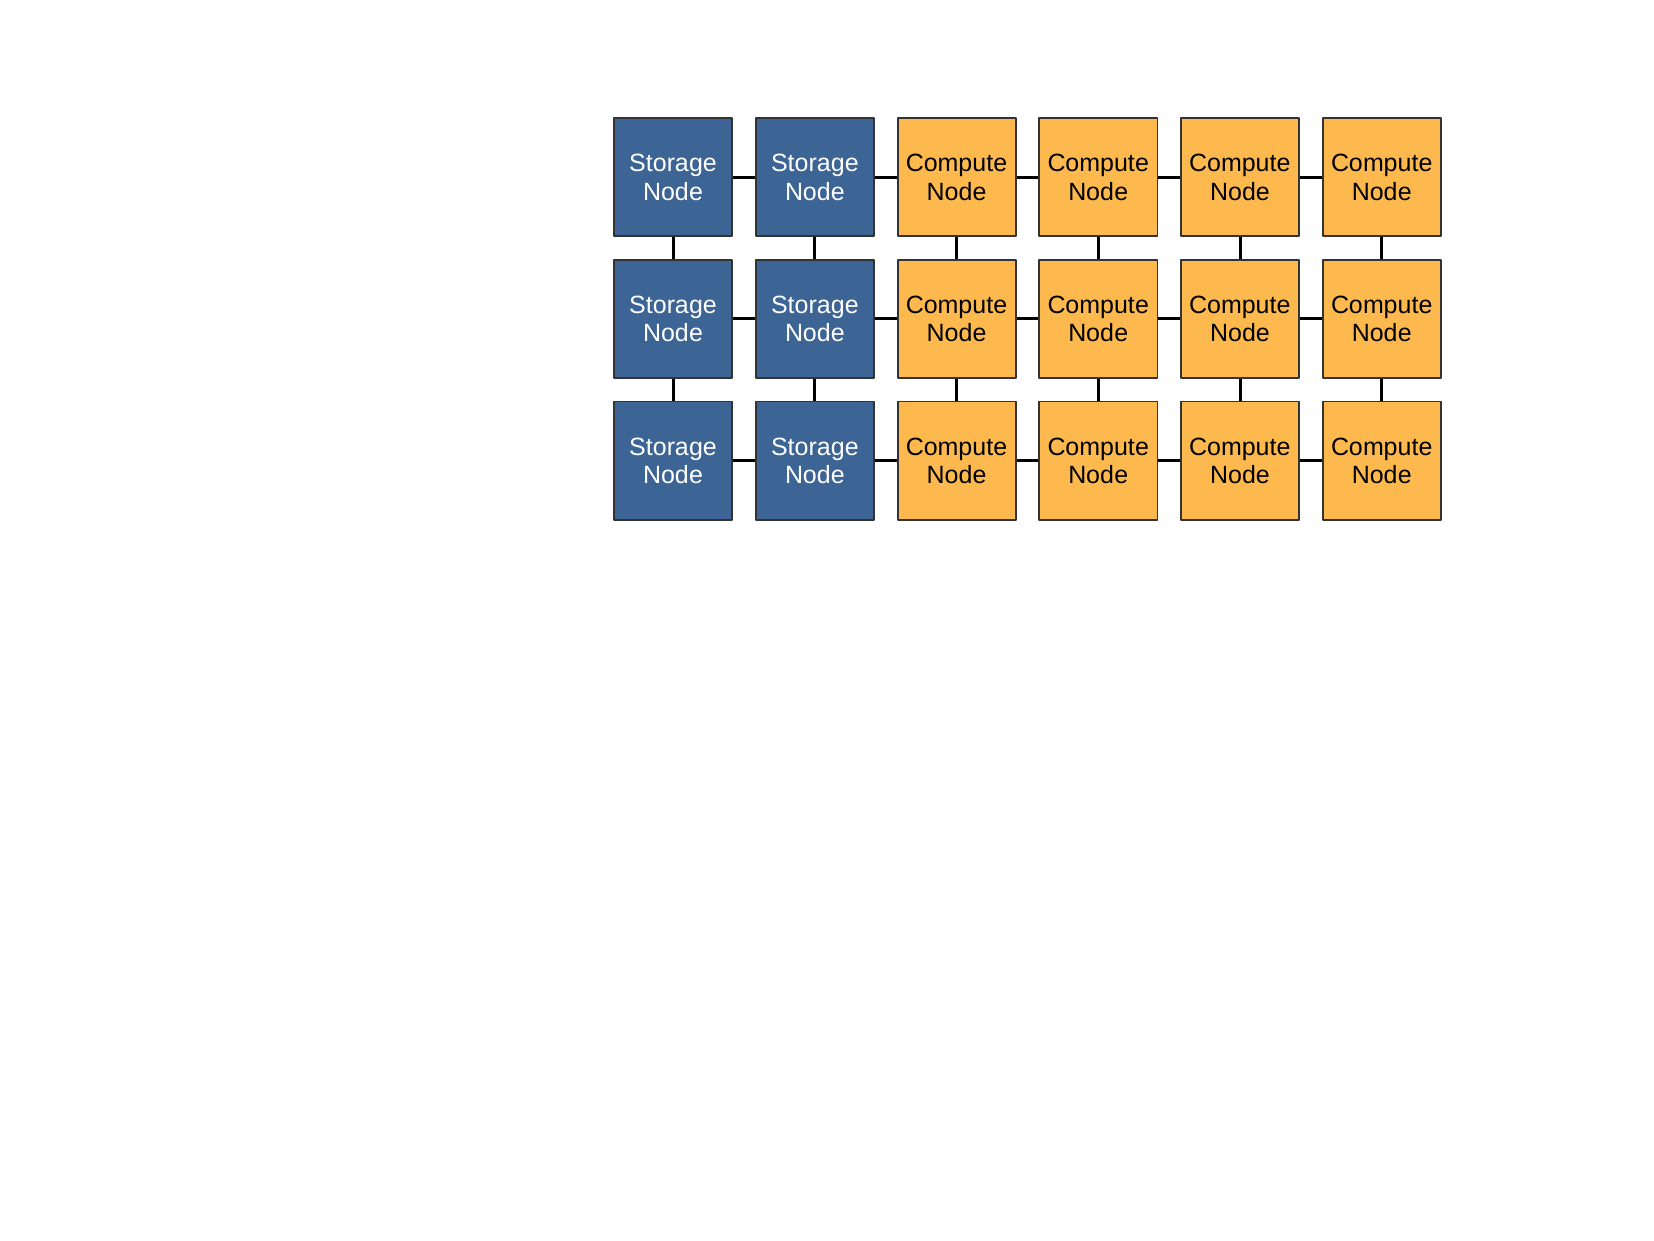

Storage
Node
Storage
Node
Compute
Node
Compute
Node
Compute
Node
Compute
Node
Storage
Node
Storage
Node
Compute
Node
Compute
Node
Compute
Node
Compute
Node
Storage
Node
Storage
Node
Compute
Node
Compute
Node
Compute
Node
Compute
Node